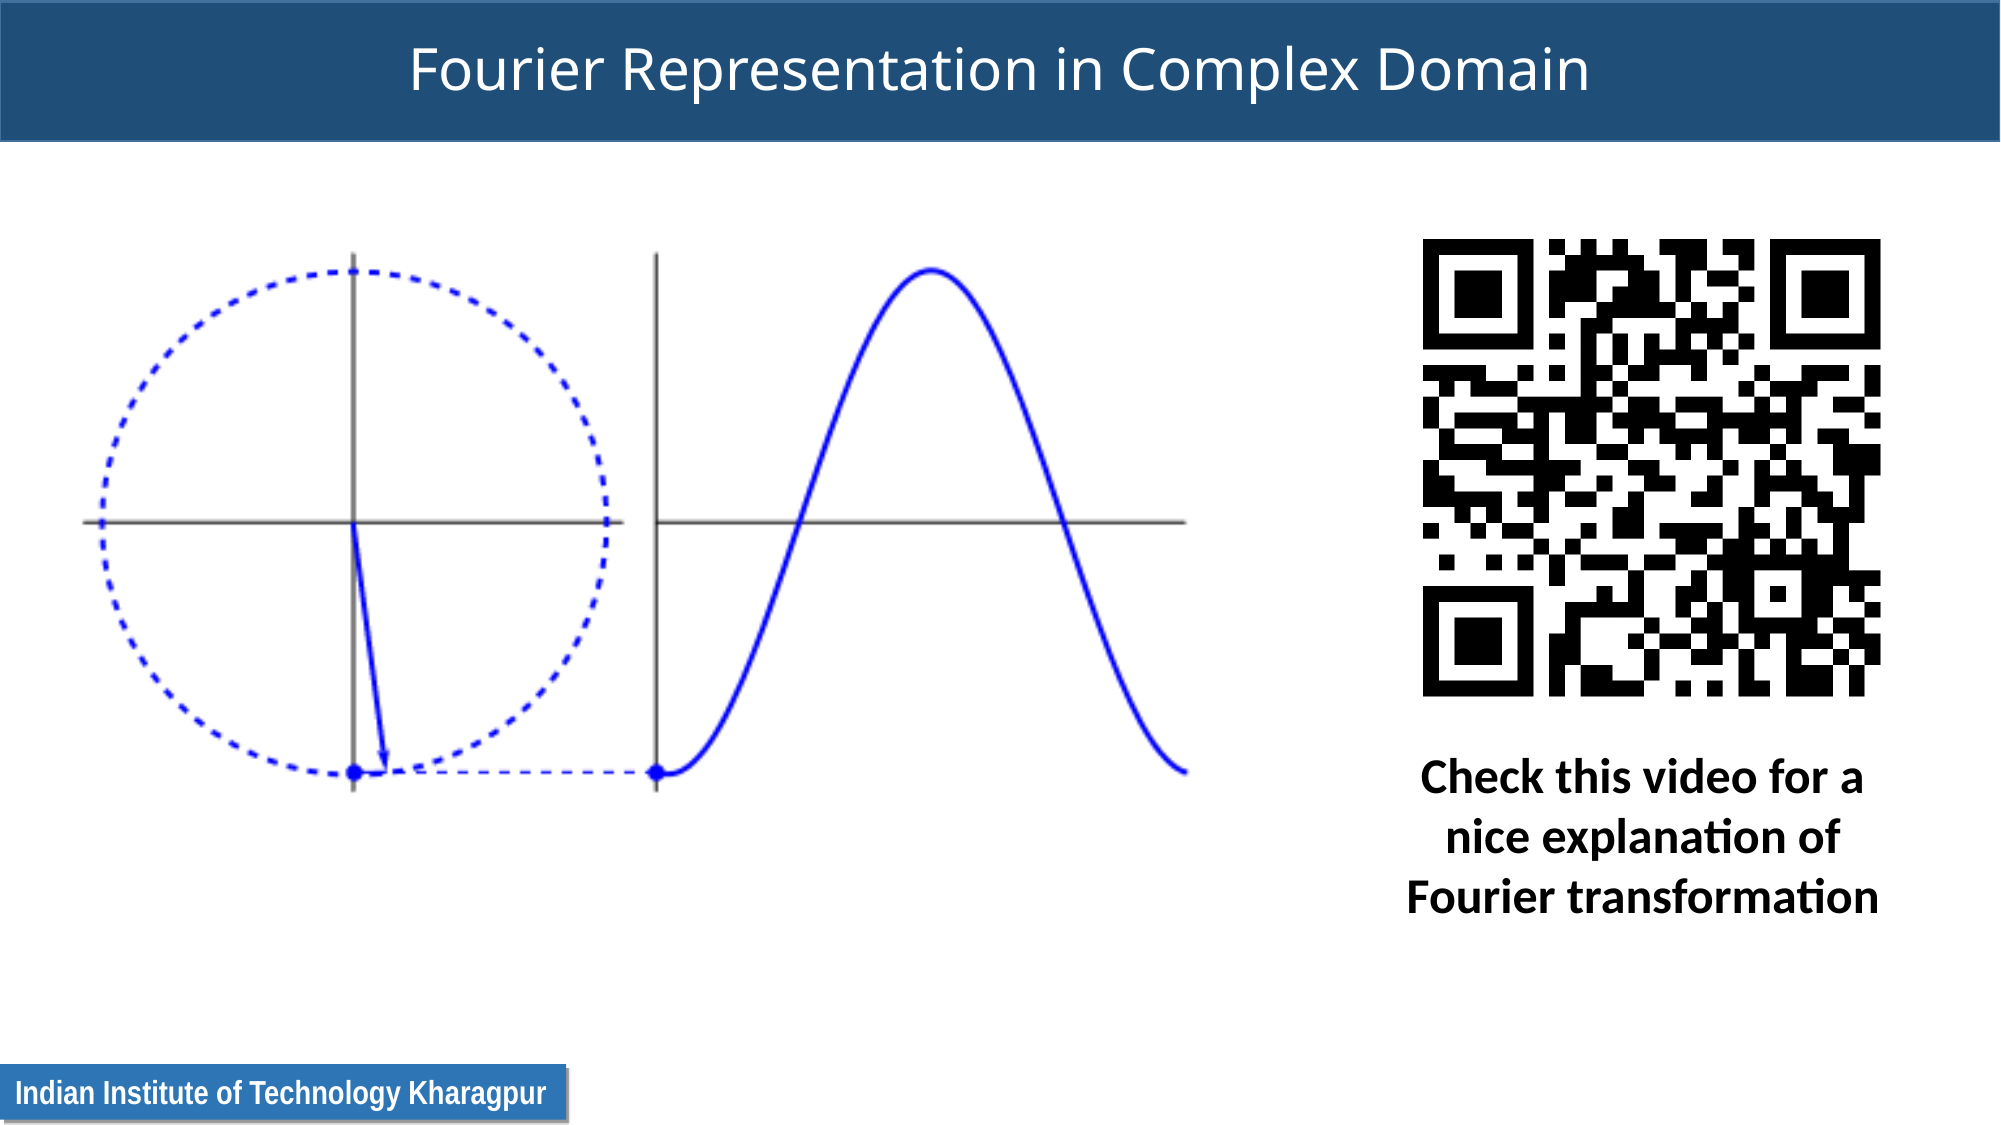

# Fourier Representation in Complex Domain
Check this video for a nice explanation of Fourier transformation